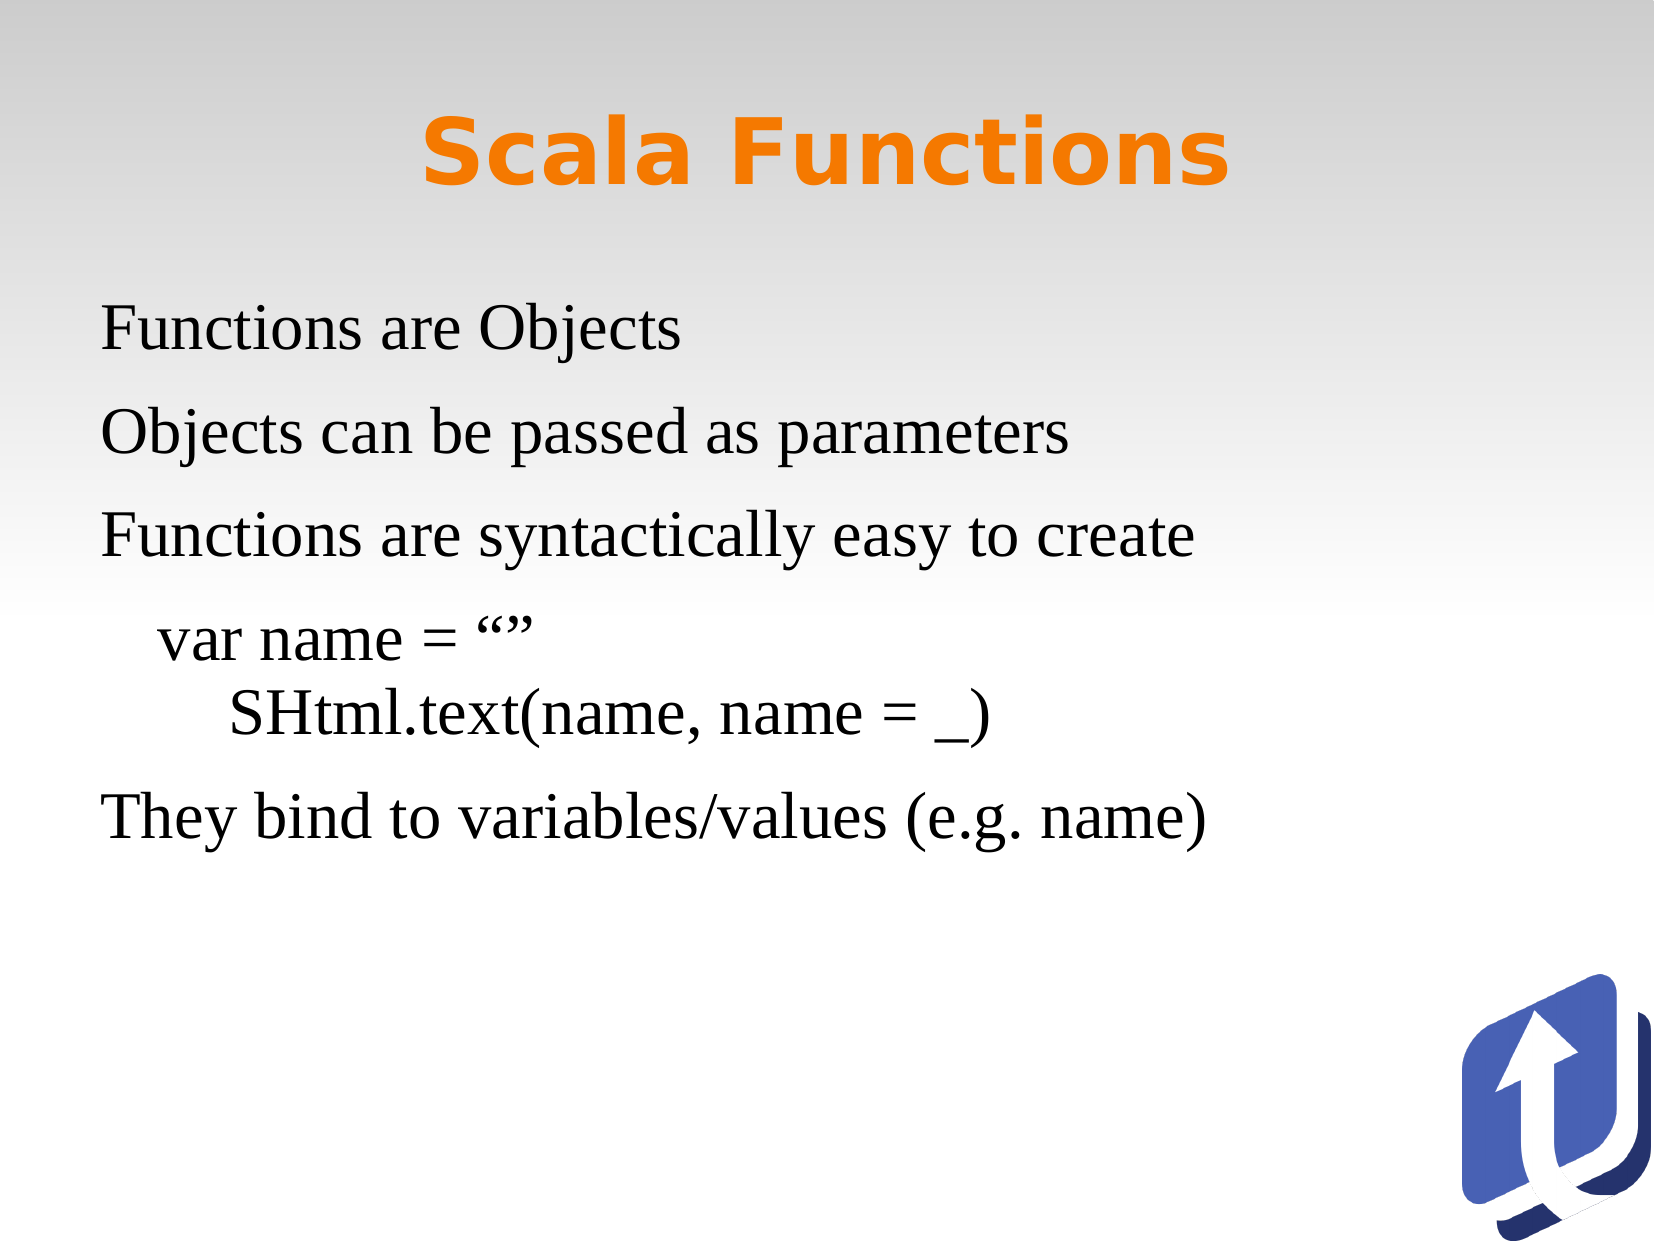

# Scala Functions
Functions are Objects
Objects can be passed as parameters
Functions are syntactically easy to create
var name = “”
SHtml.text(name, name = _)
They bind to variables/values (e.g. name)